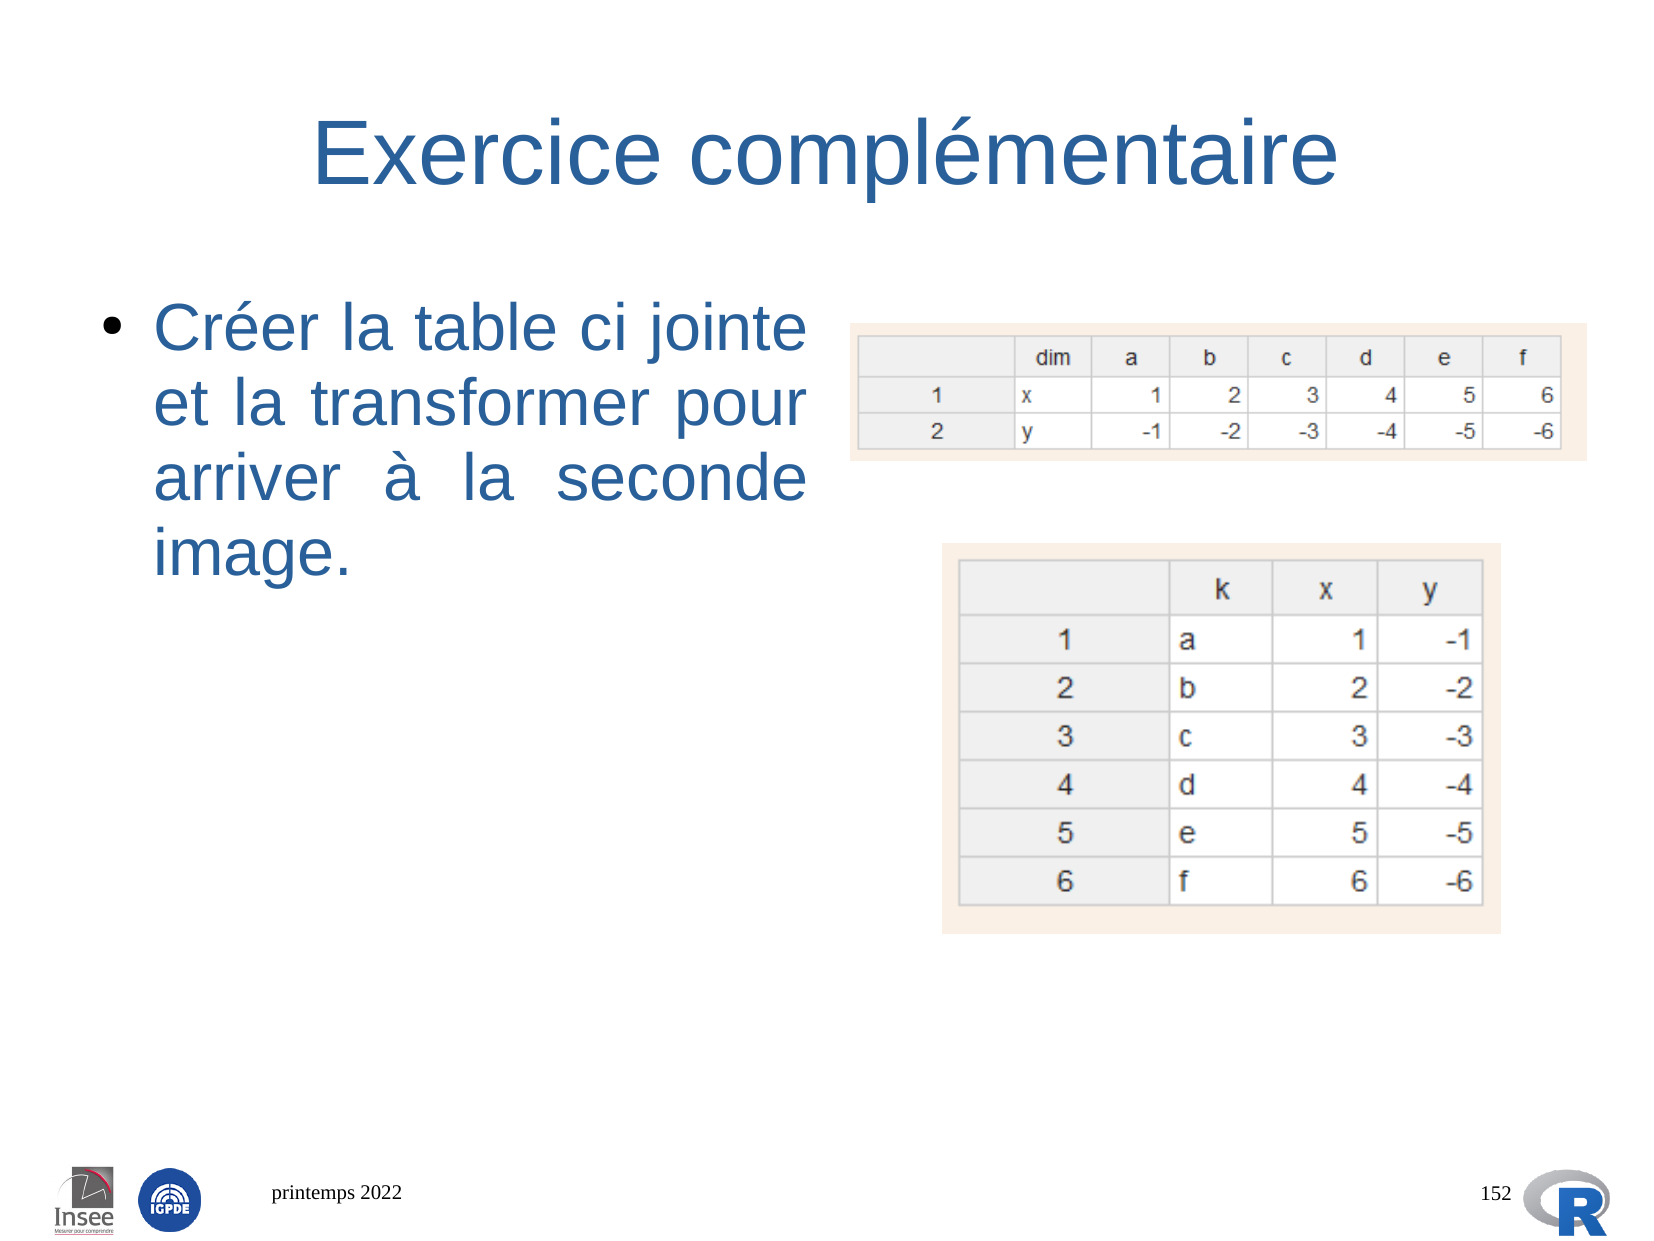

# Exercice complémentaire
Créer la table ci jointe et la transformer pour arriver à la seconde image.
printemps 2022
152